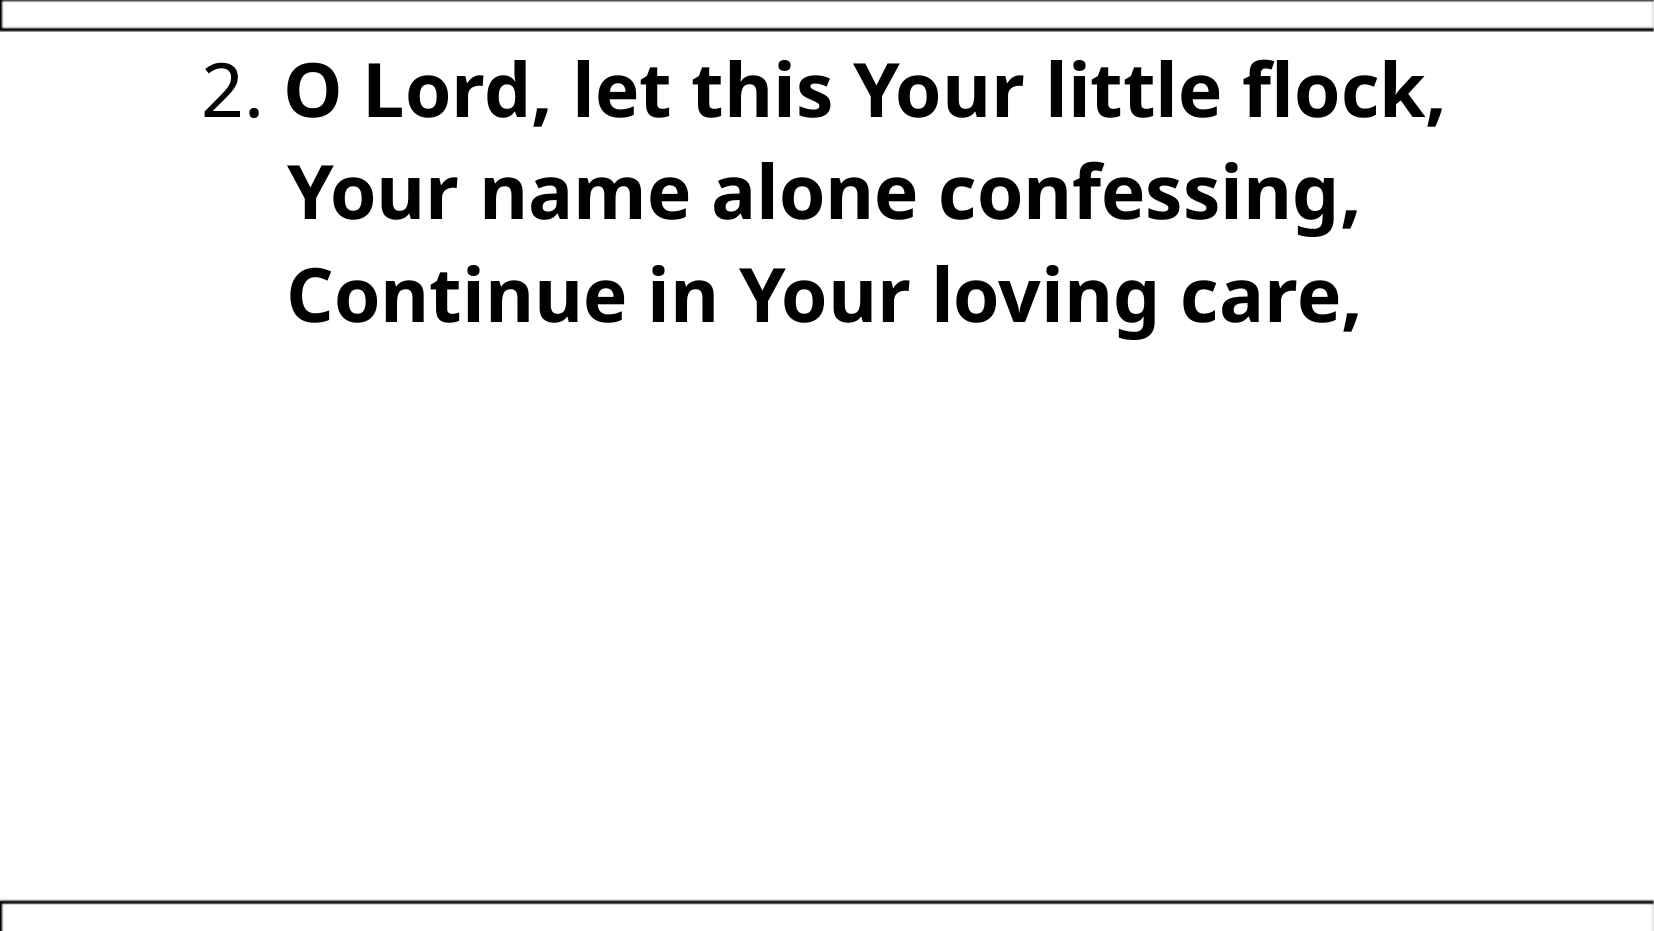

2. O Lord, let this Your little flock,
Your name alone confessing,
Continue in Your loving care,